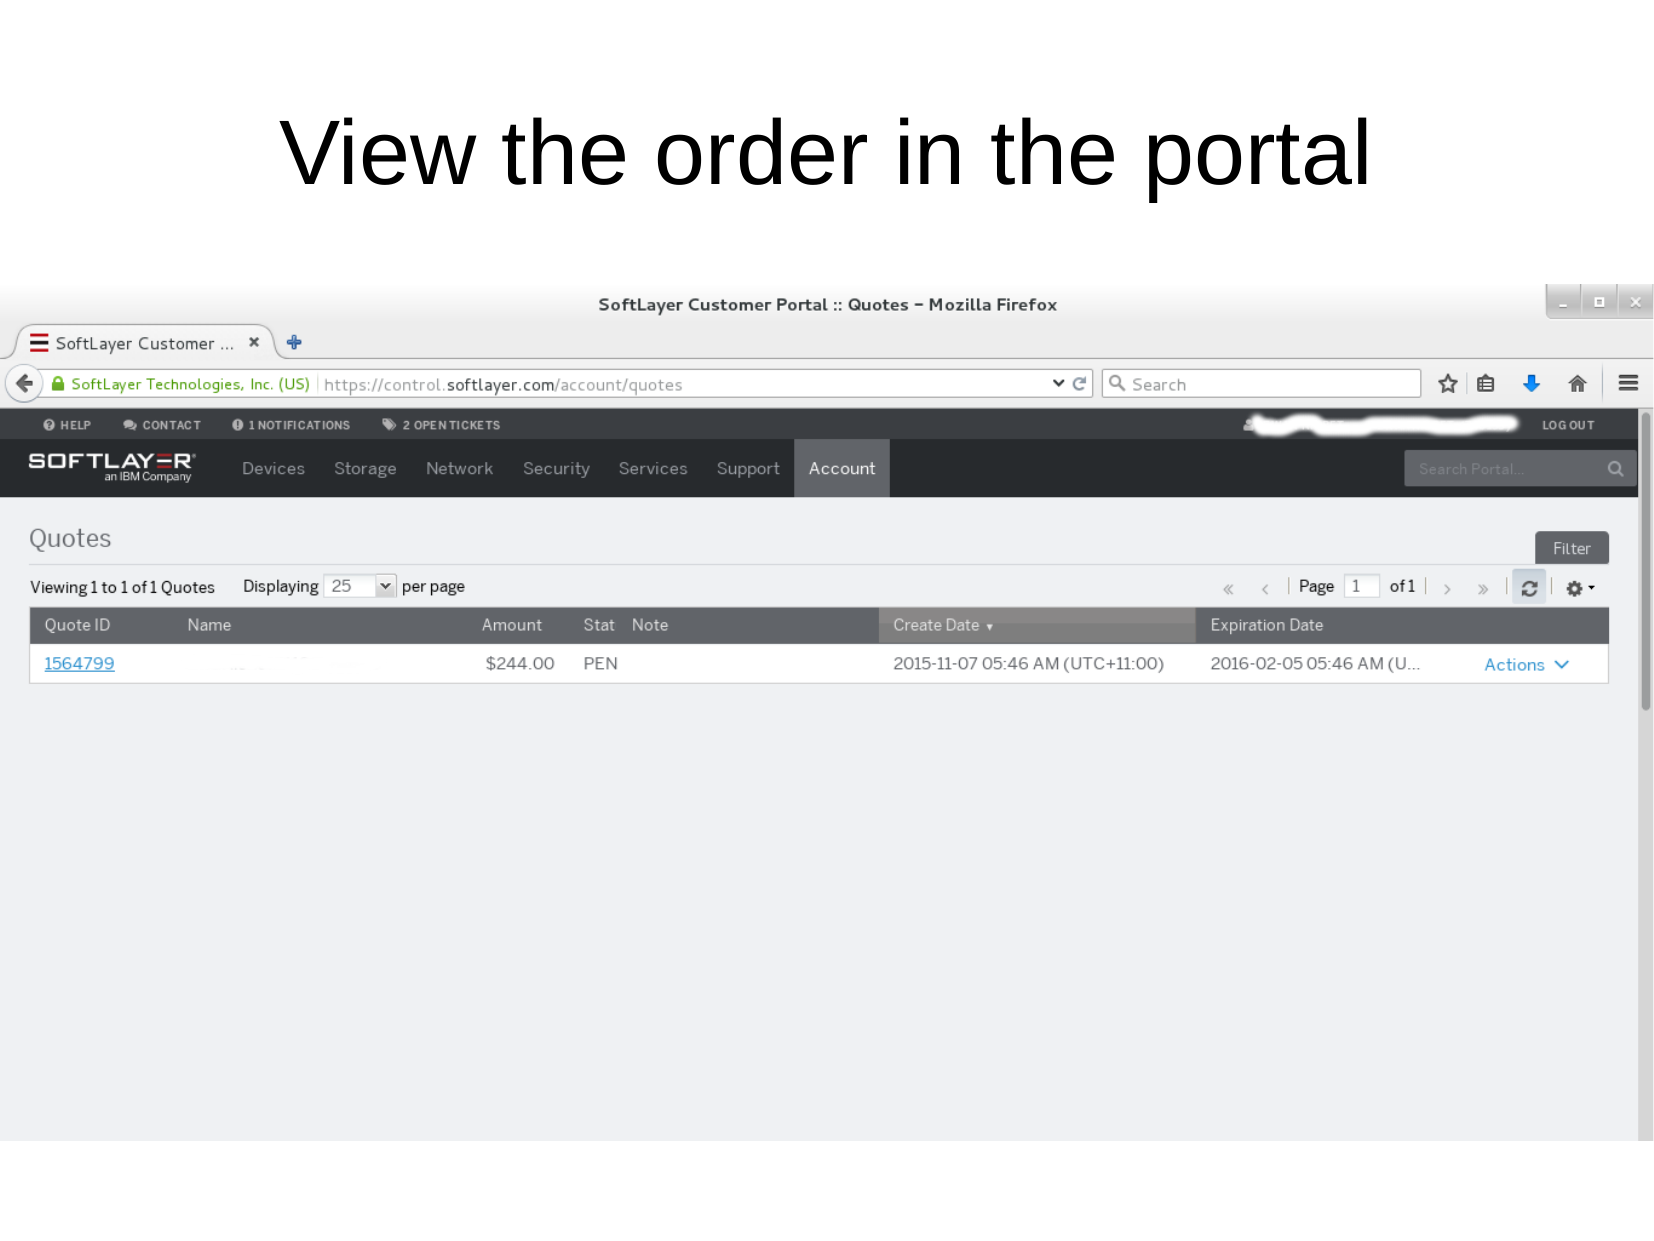

# View the order in the portal